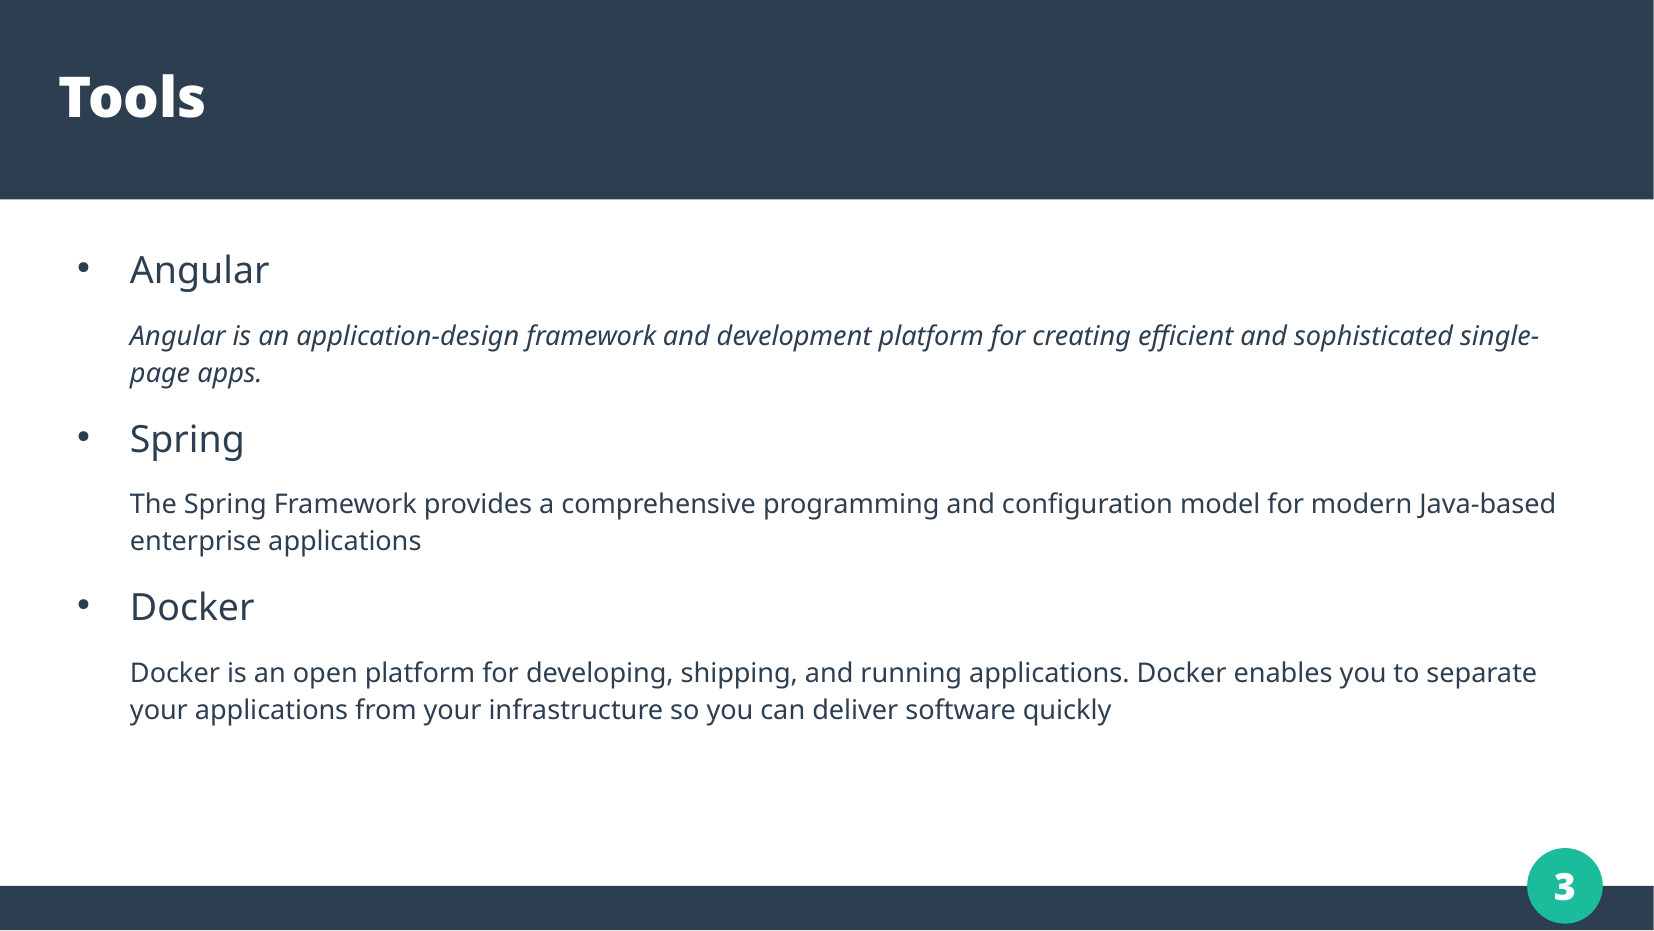

# Tools
Angular
Angular is an application-design framework and development platform for creating efficient and sophisticated single-page apps.
Spring
The Spring Framework provides a comprehensive programming and configuration model for modern Java-based enterprise applications
Docker
Docker is an open platform for developing, shipping, and running applications. Docker enables you to separate your applications from your infrastructure so you can deliver software quickly